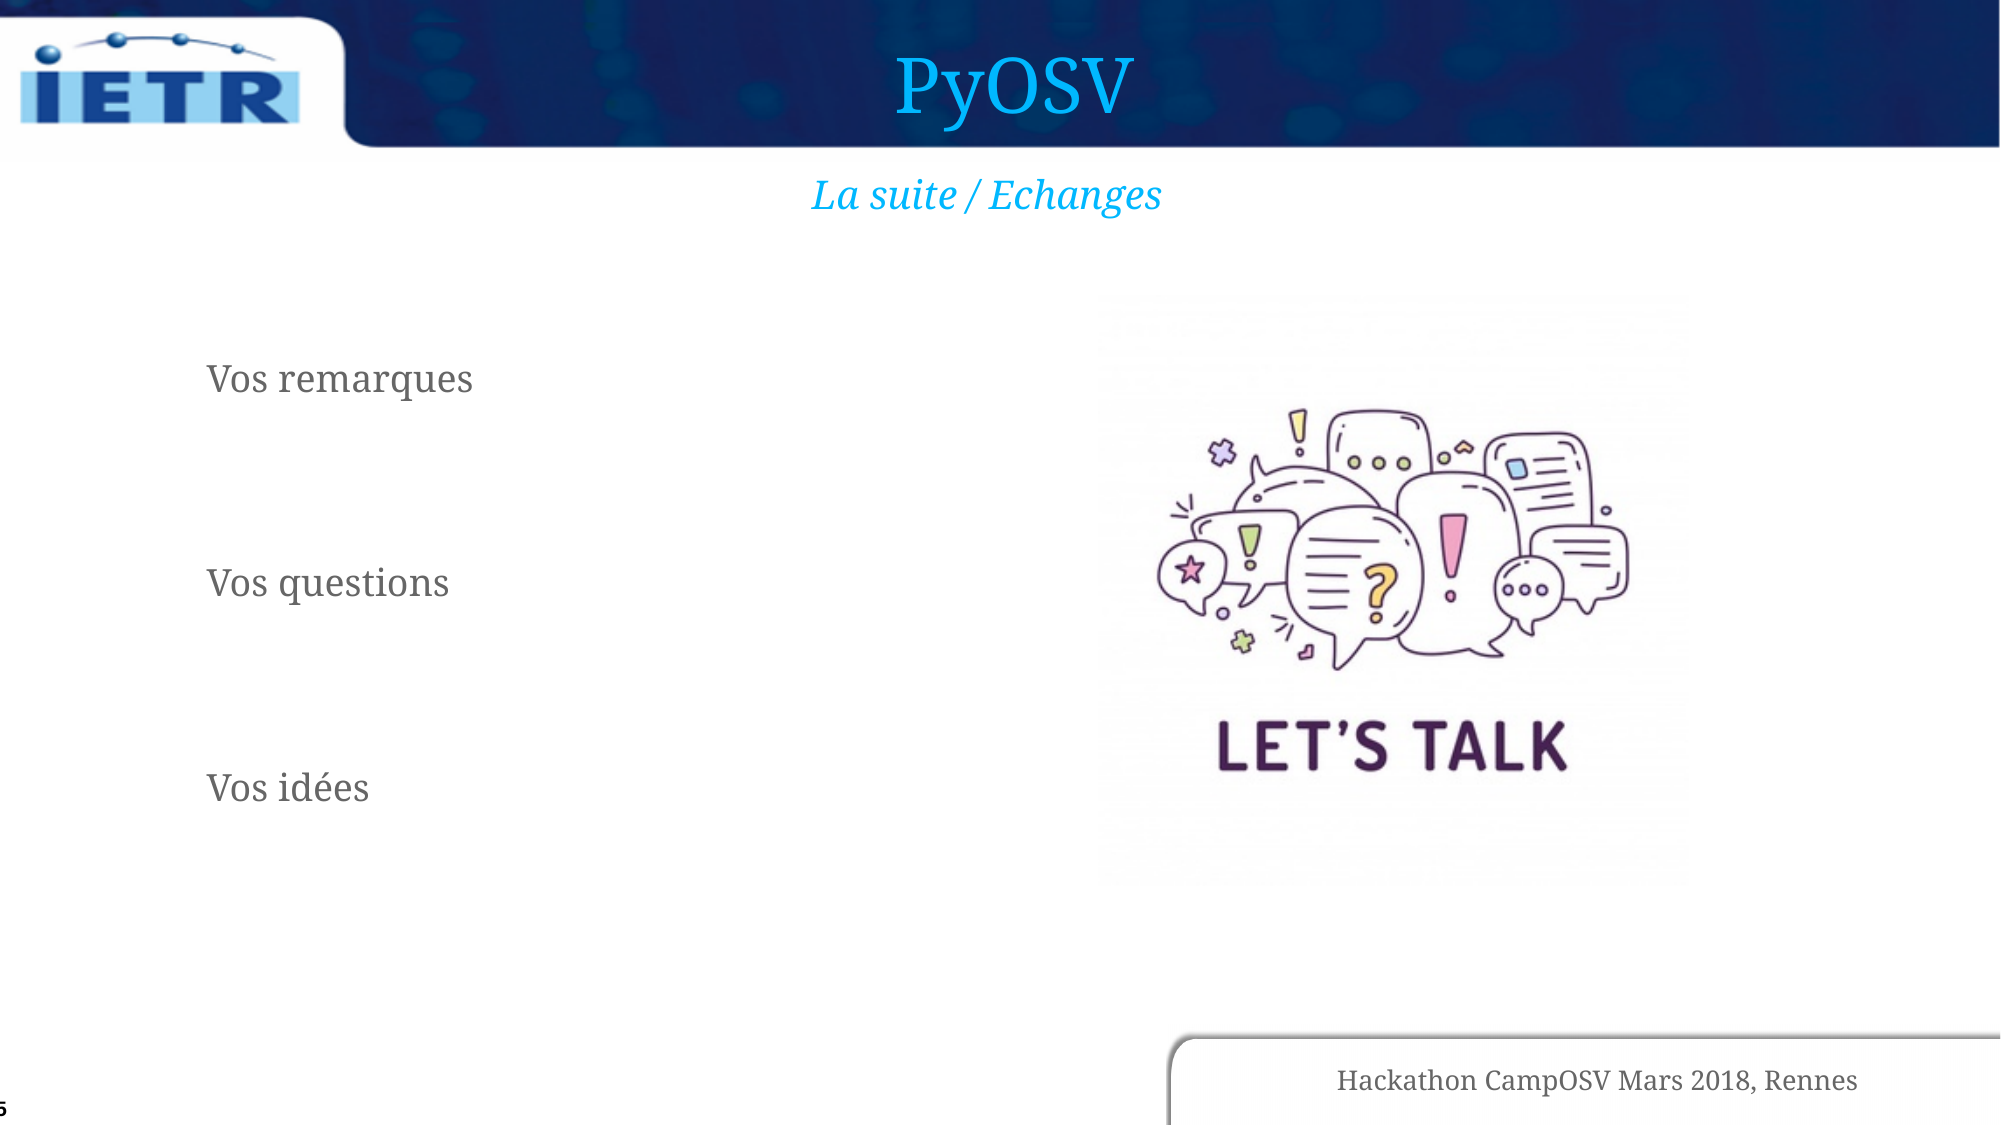

PyOSV
La suite / Echanges
	Vos remarques
	Vos questions
	Vos idées
Hackathon CampOSV Mars 2018, Rennes